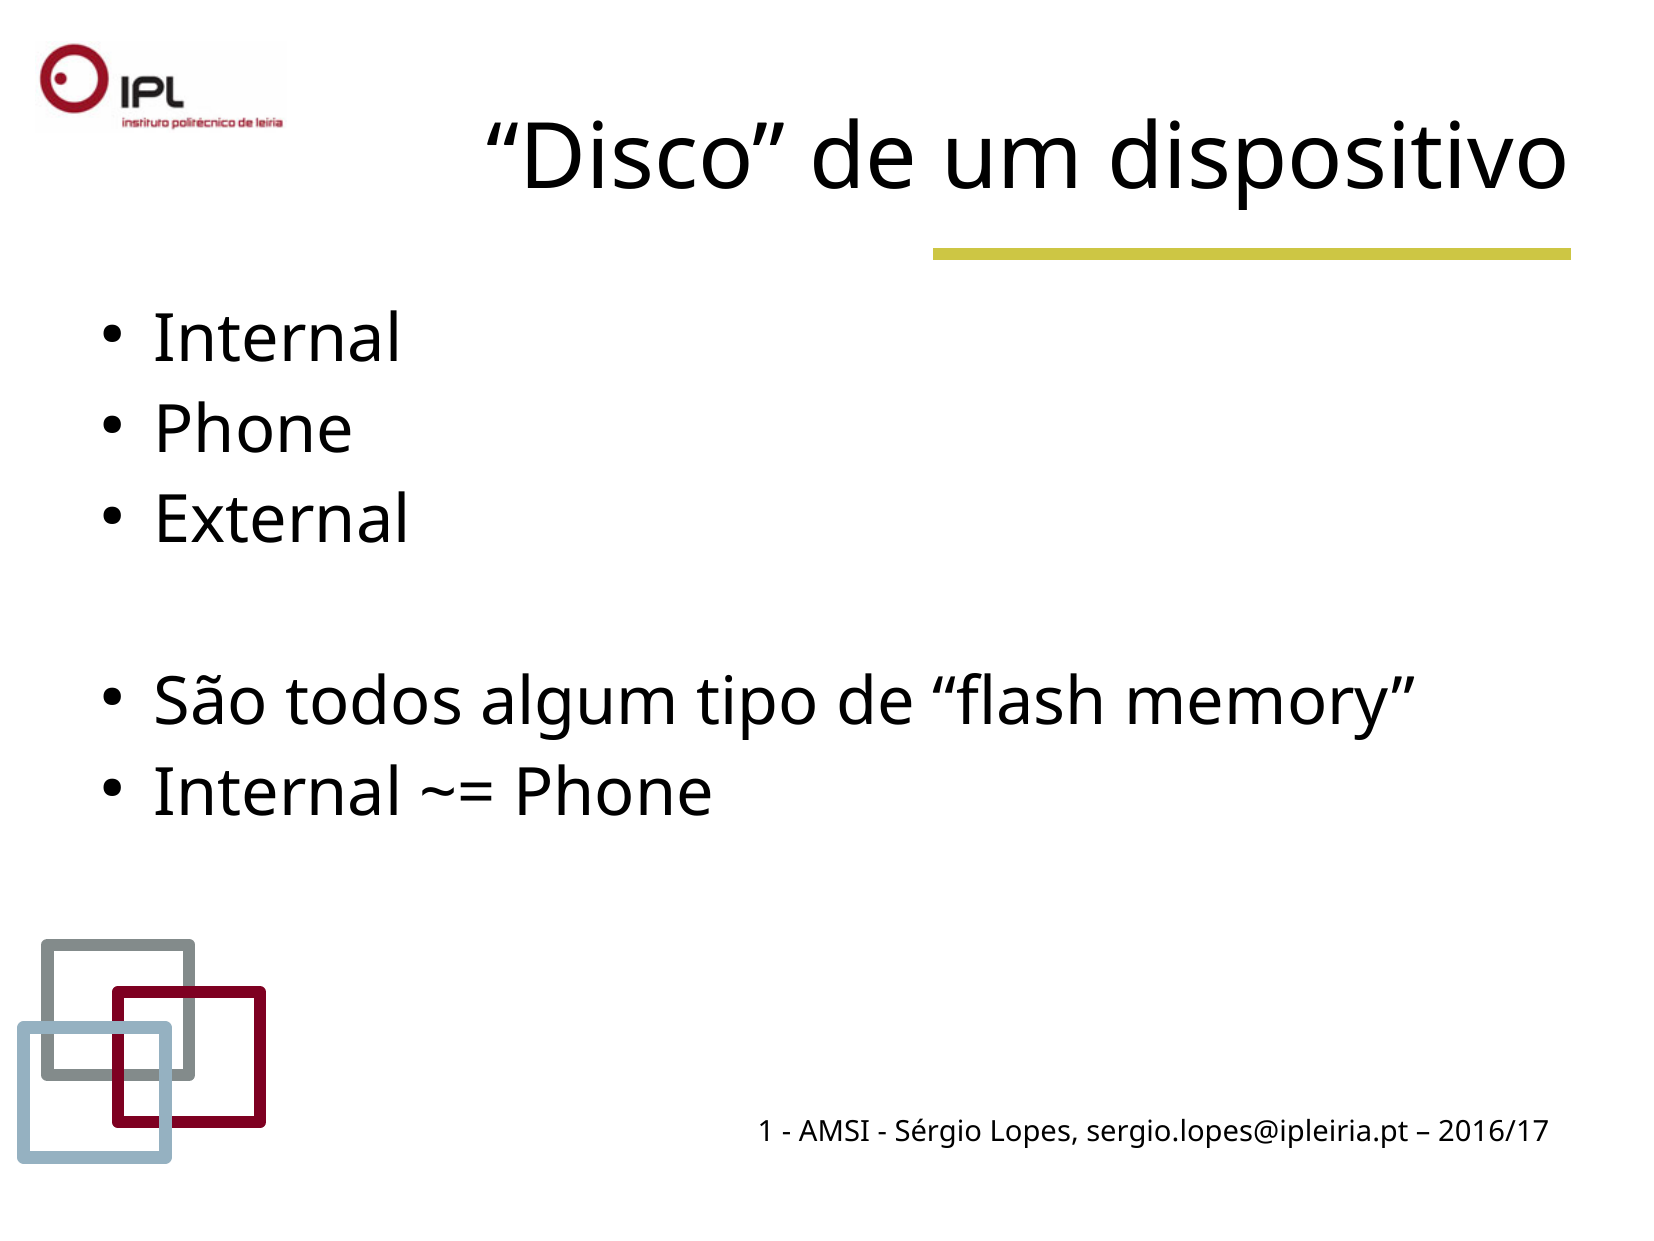

# “Disco” de um dispositivo
Internal
Phone
External
São todos algum tipo de “flash memory”
Internal ~= Phone
1 - AMSI - Sérgio Lopes, sergio.lopes@ipleiria.pt – 2016/17